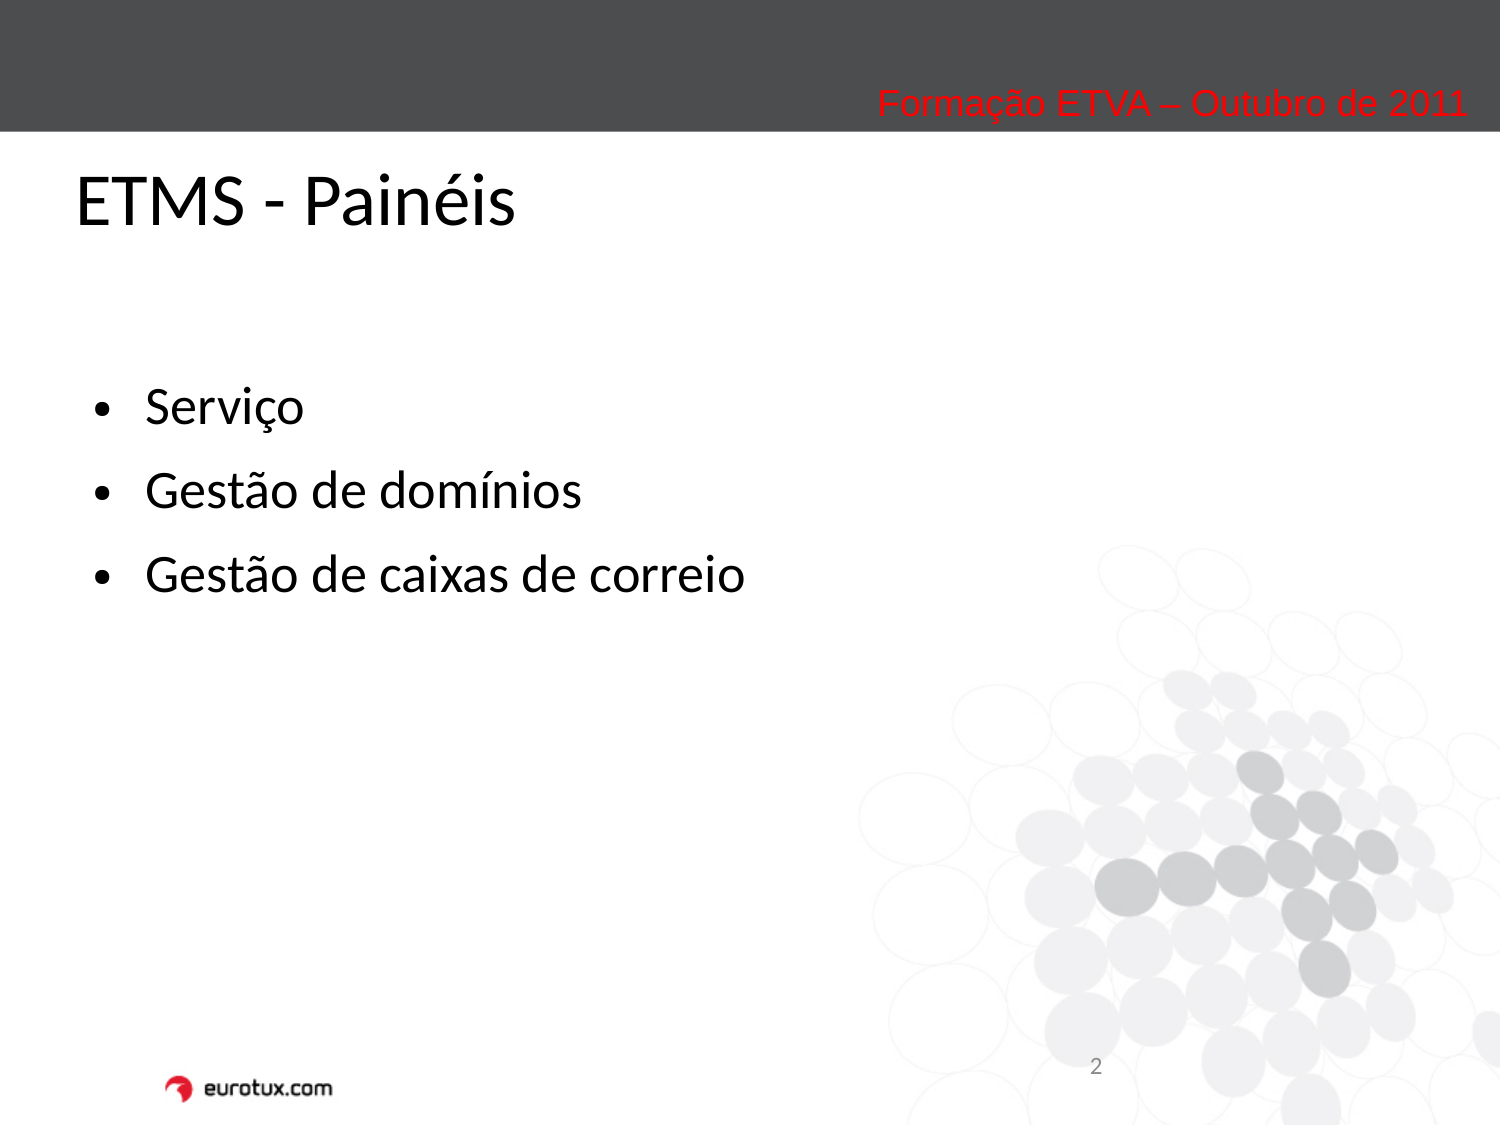

# ETMS - Painéis
Serviço
Gestão de domínios
Gestão de caixas de correio
2